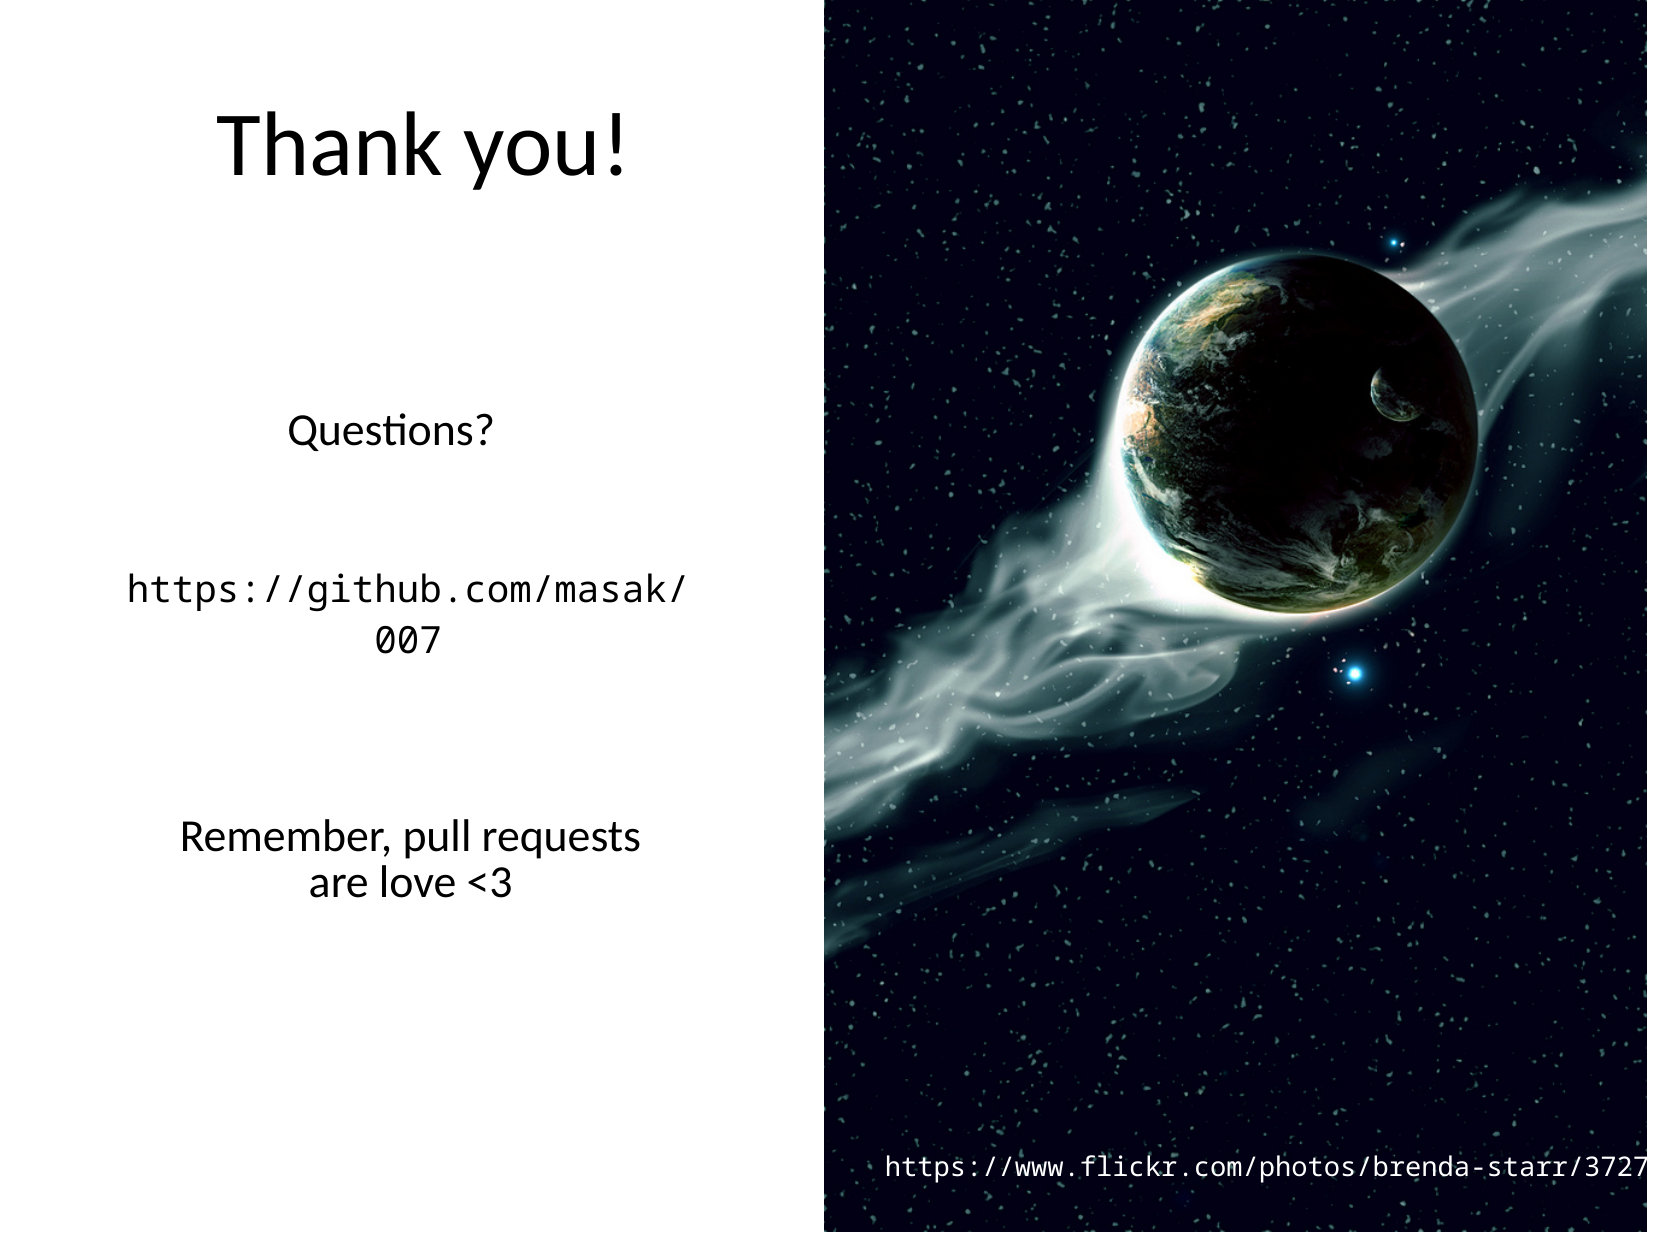

# Thank you!
Questions?
https://github.com/masak/007
Remember, pull requests
are love <3
https://www.flickr.com/photos/brenda-starr/3727579805